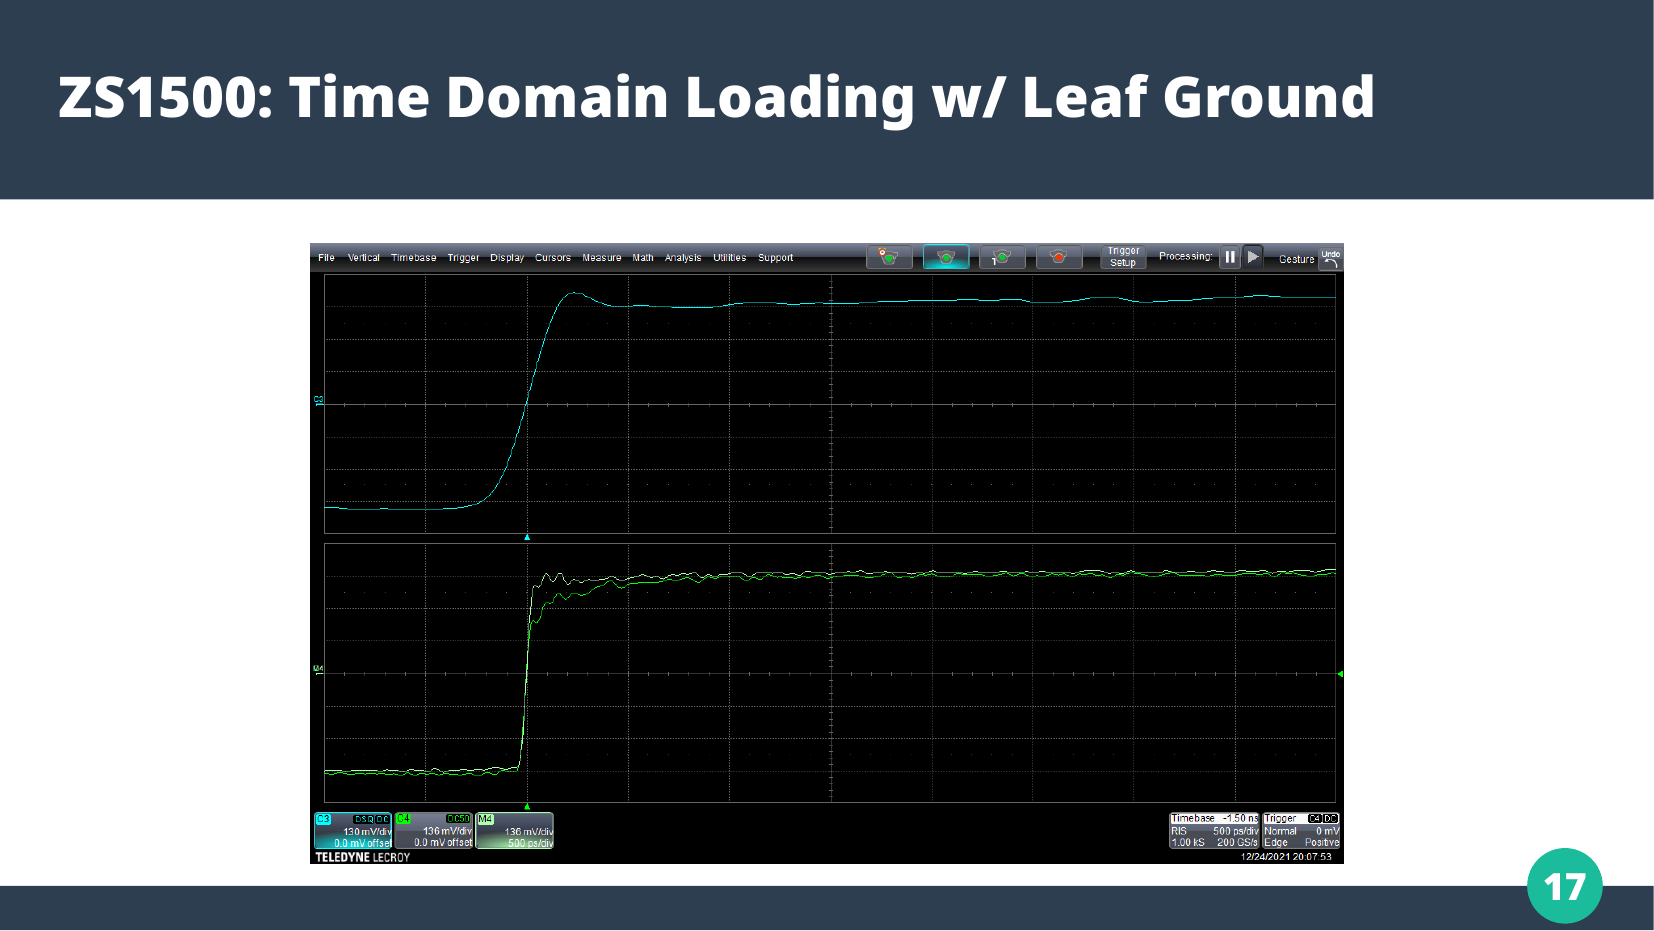

# ZS1500: Time Domain Loading w/ Leaf Ground